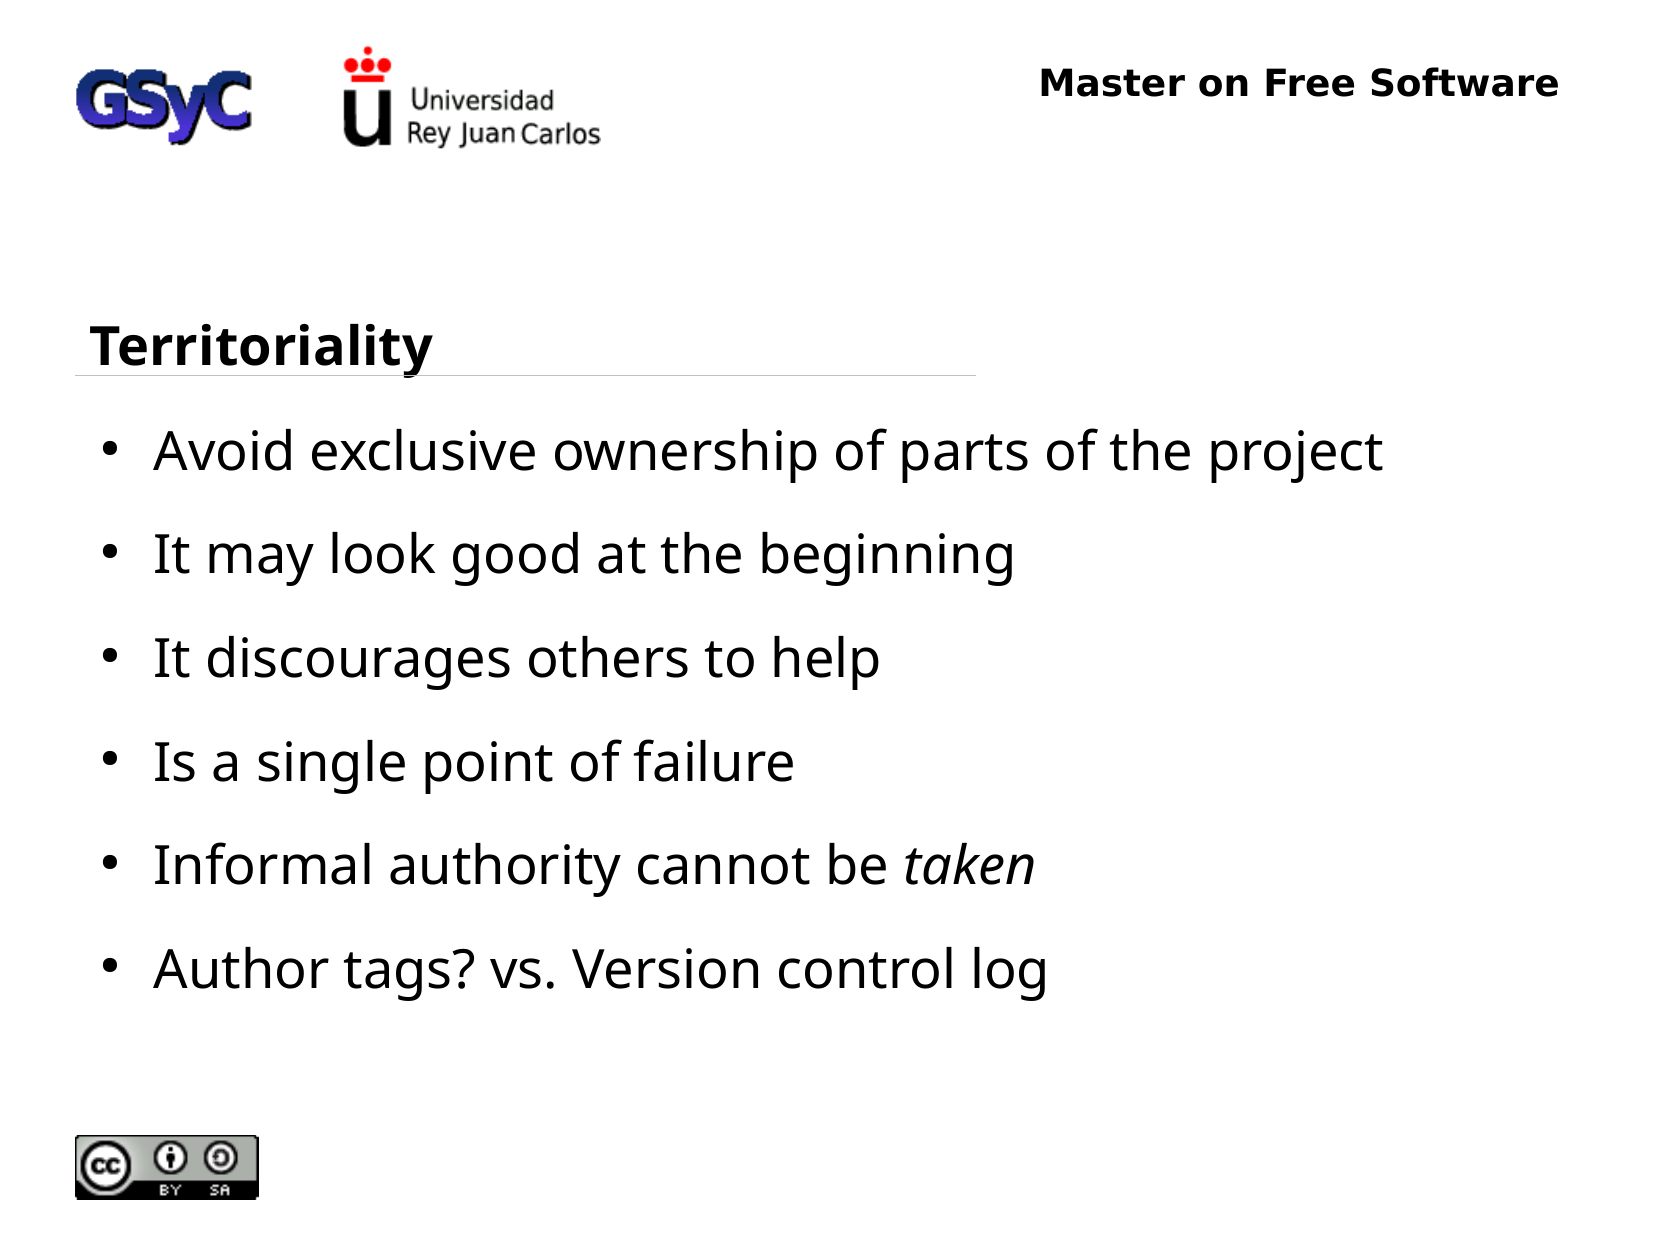

Territoriality
# Avoid exclusive ownership of parts of the project
It may look good at the beginning
It discourages others to help
Is a single point of failure
Informal authority cannot be taken
Author tags? vs. Version control log